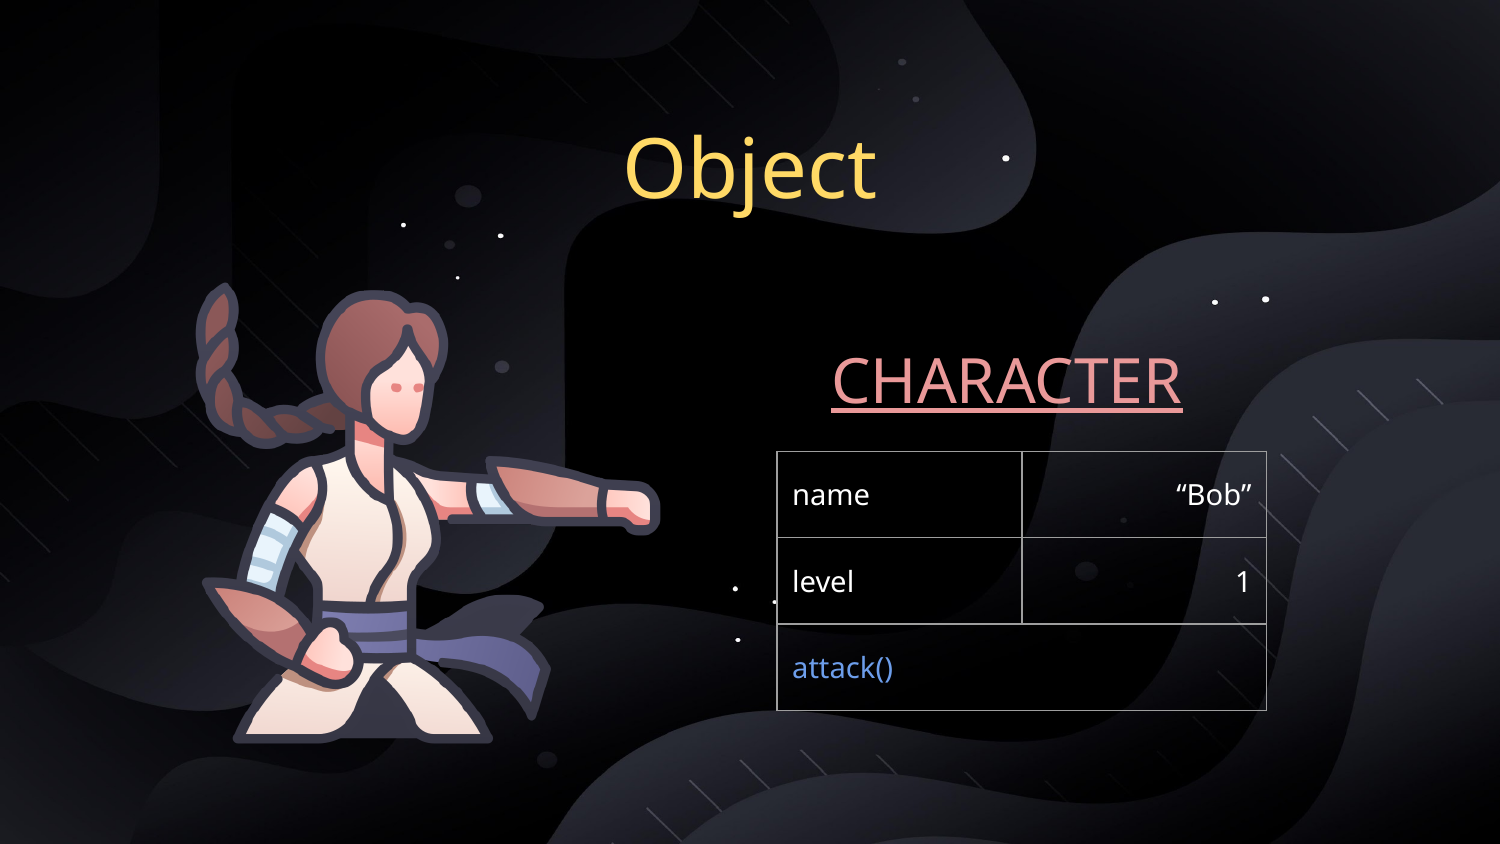

# Object
CHARACTER
| name | “Bob” |
| --- | --- |
| level | 1 |
| attack() | |